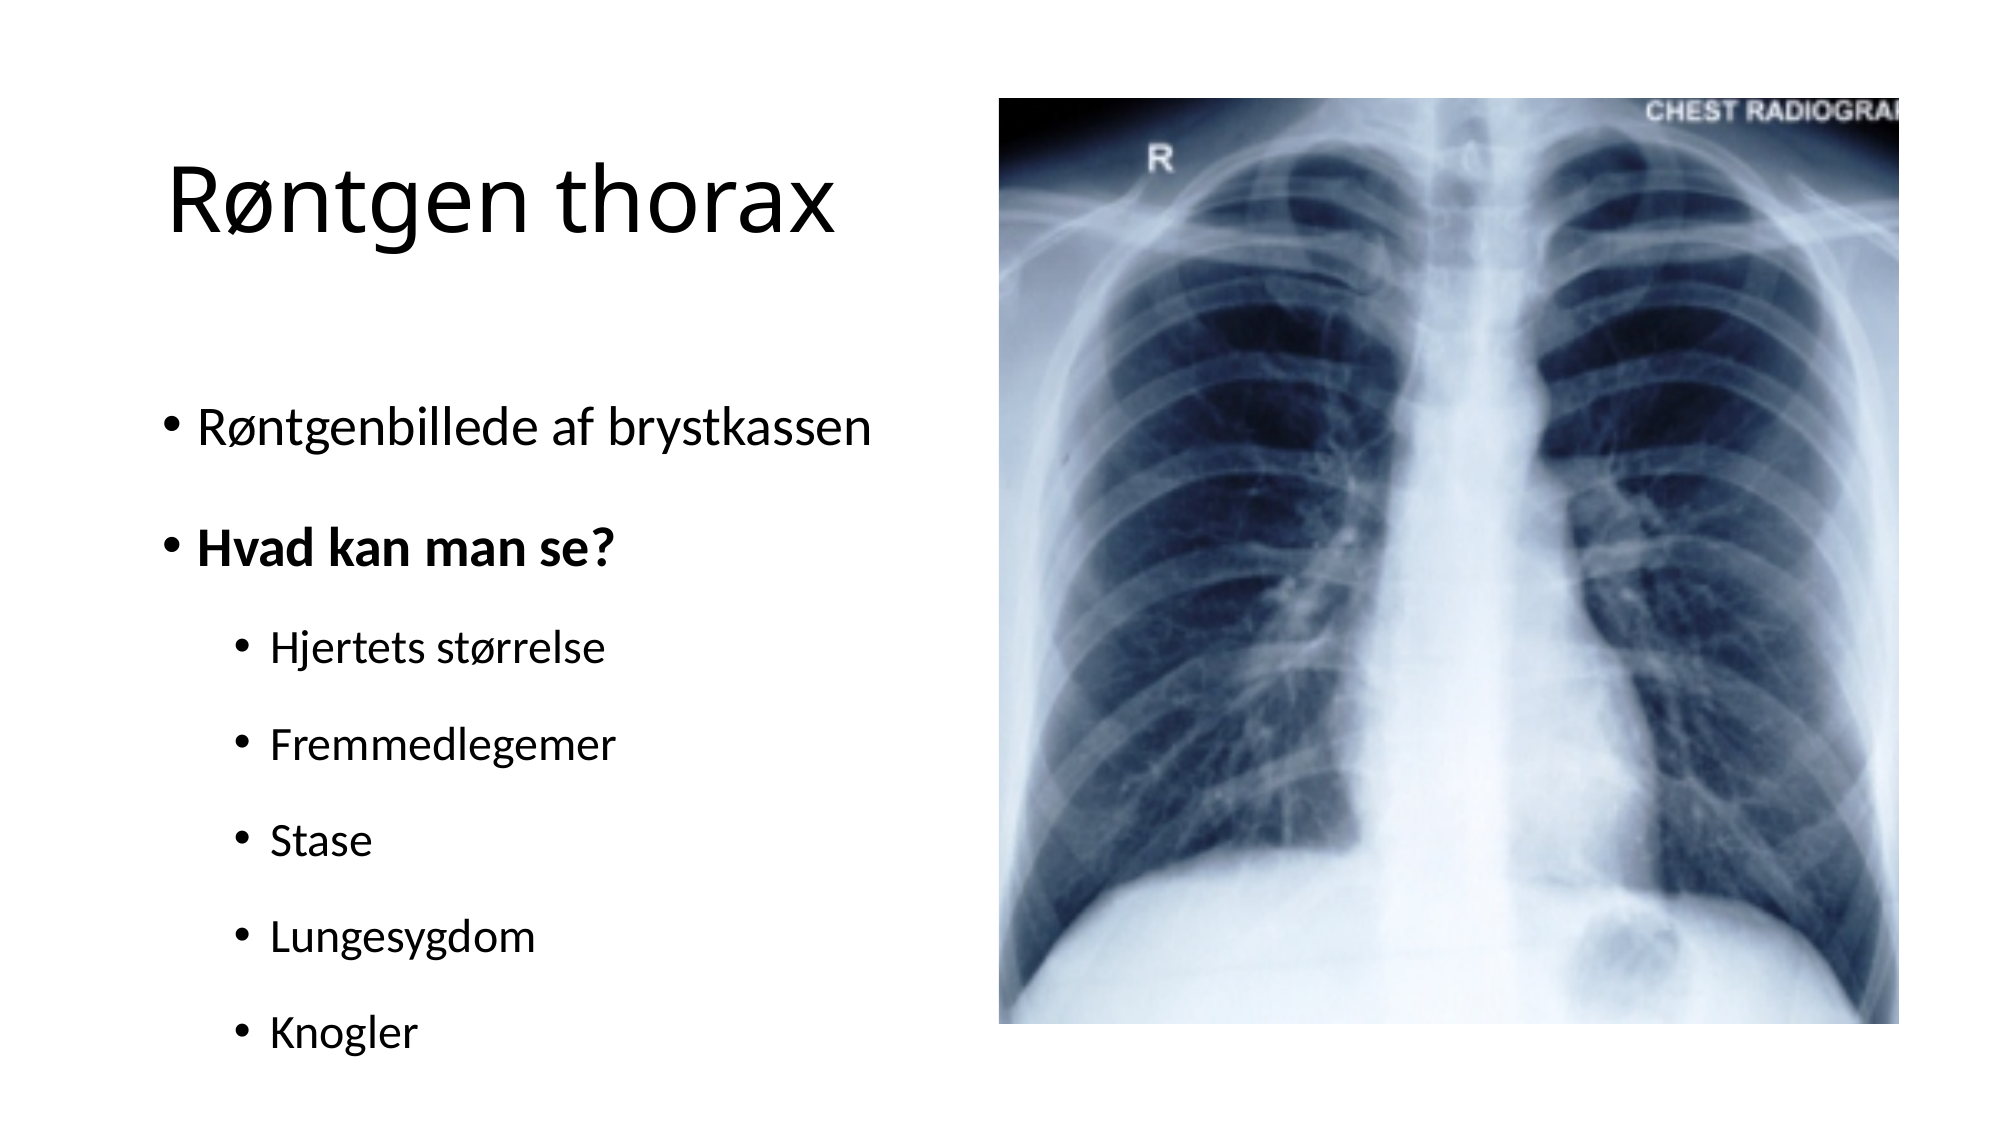

# Røntgen thorax
Røntgenbillede af brystkassen
Hvad kan man se?
Hjertets størrelse
Fremmedlegemer
Stase
Lungesygdom
Knogler